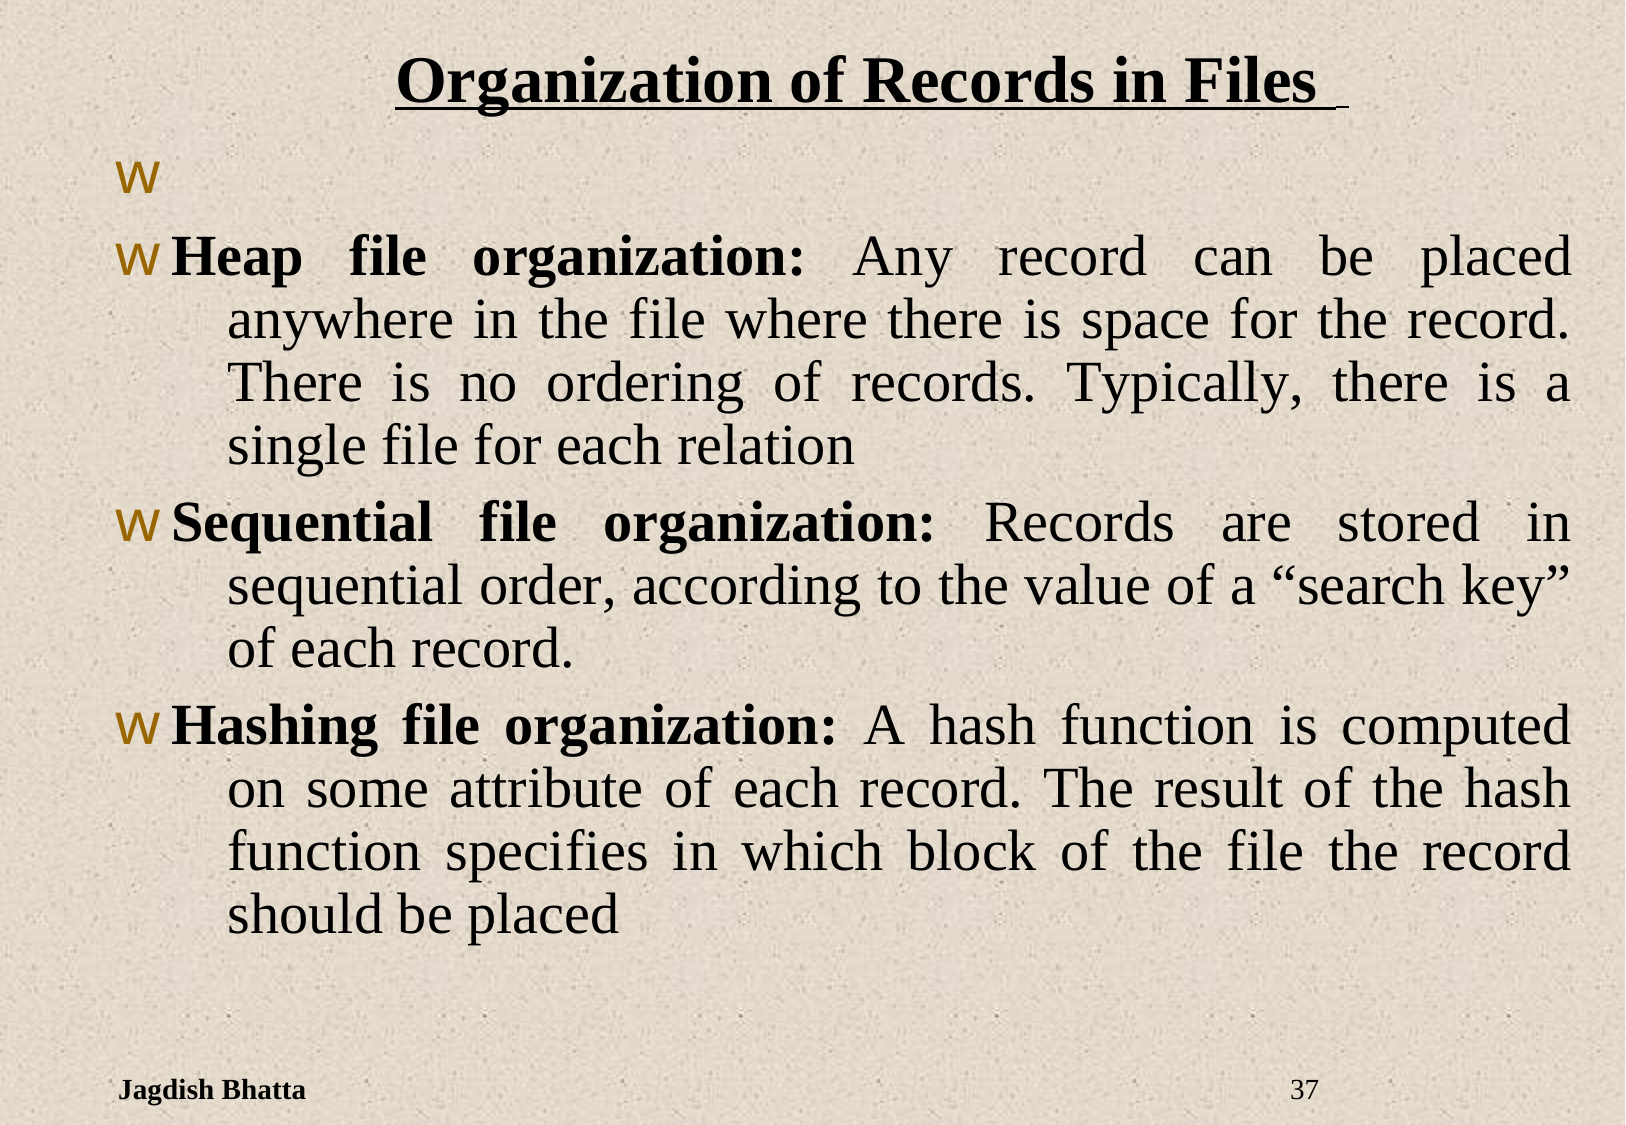

# Organization of Records in Files
Heap file organization: Any record can be placed anywhere in the file where there is space for the record. There is no ordering of records. Typically, there is a single file for each relation
Sequential file organization: Records are stored in sequential order, according to the value of a “search key” of each record.
Hashing file organization: A hash function is computed on some attribute of each record. The result of the hash function specifies in which block of the file the record should be placed
Jagdish Bhatta
36